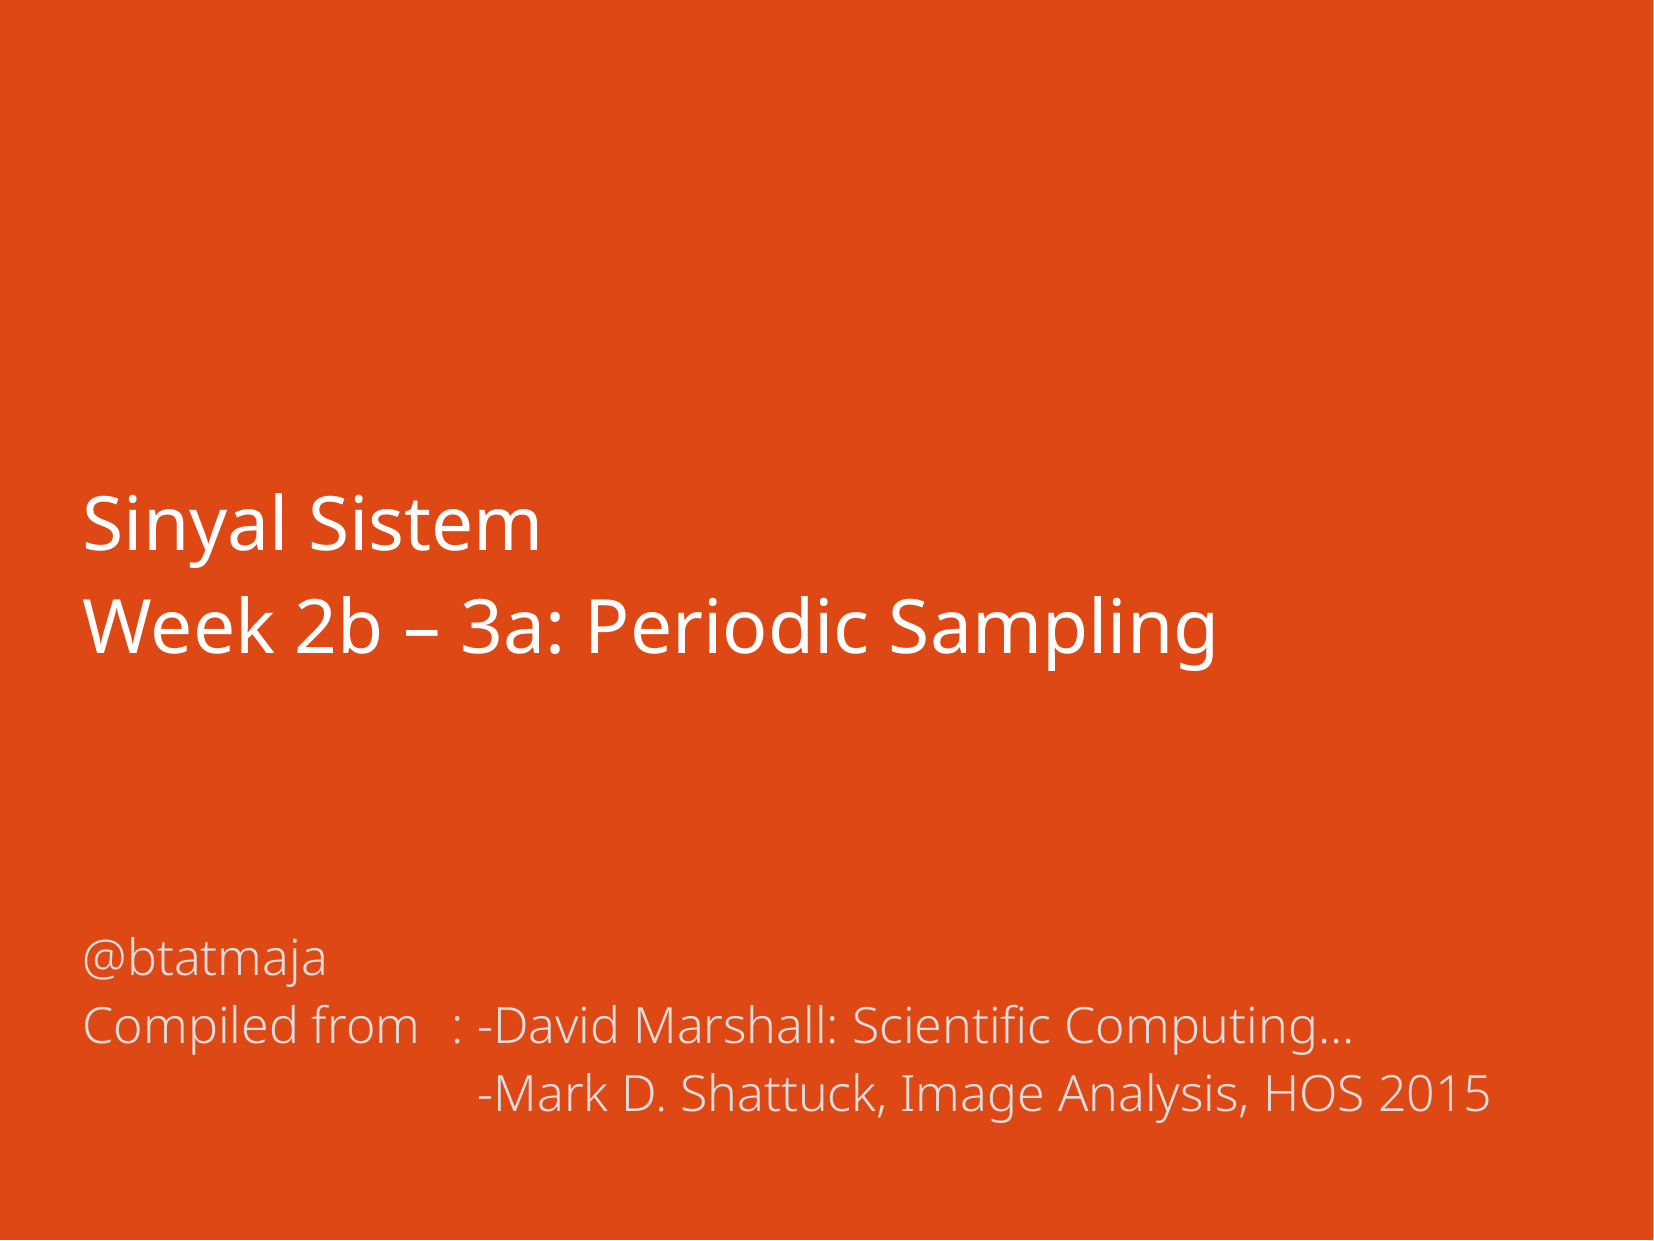

# Sinyal Sistem Week 2b – 3a: Periodic Sampling
@btatmaja
Compiled from 	: -David Marshall: Scientific Computing...
					 -Mark D. Shattuck, Image Analysis, HOS 2015